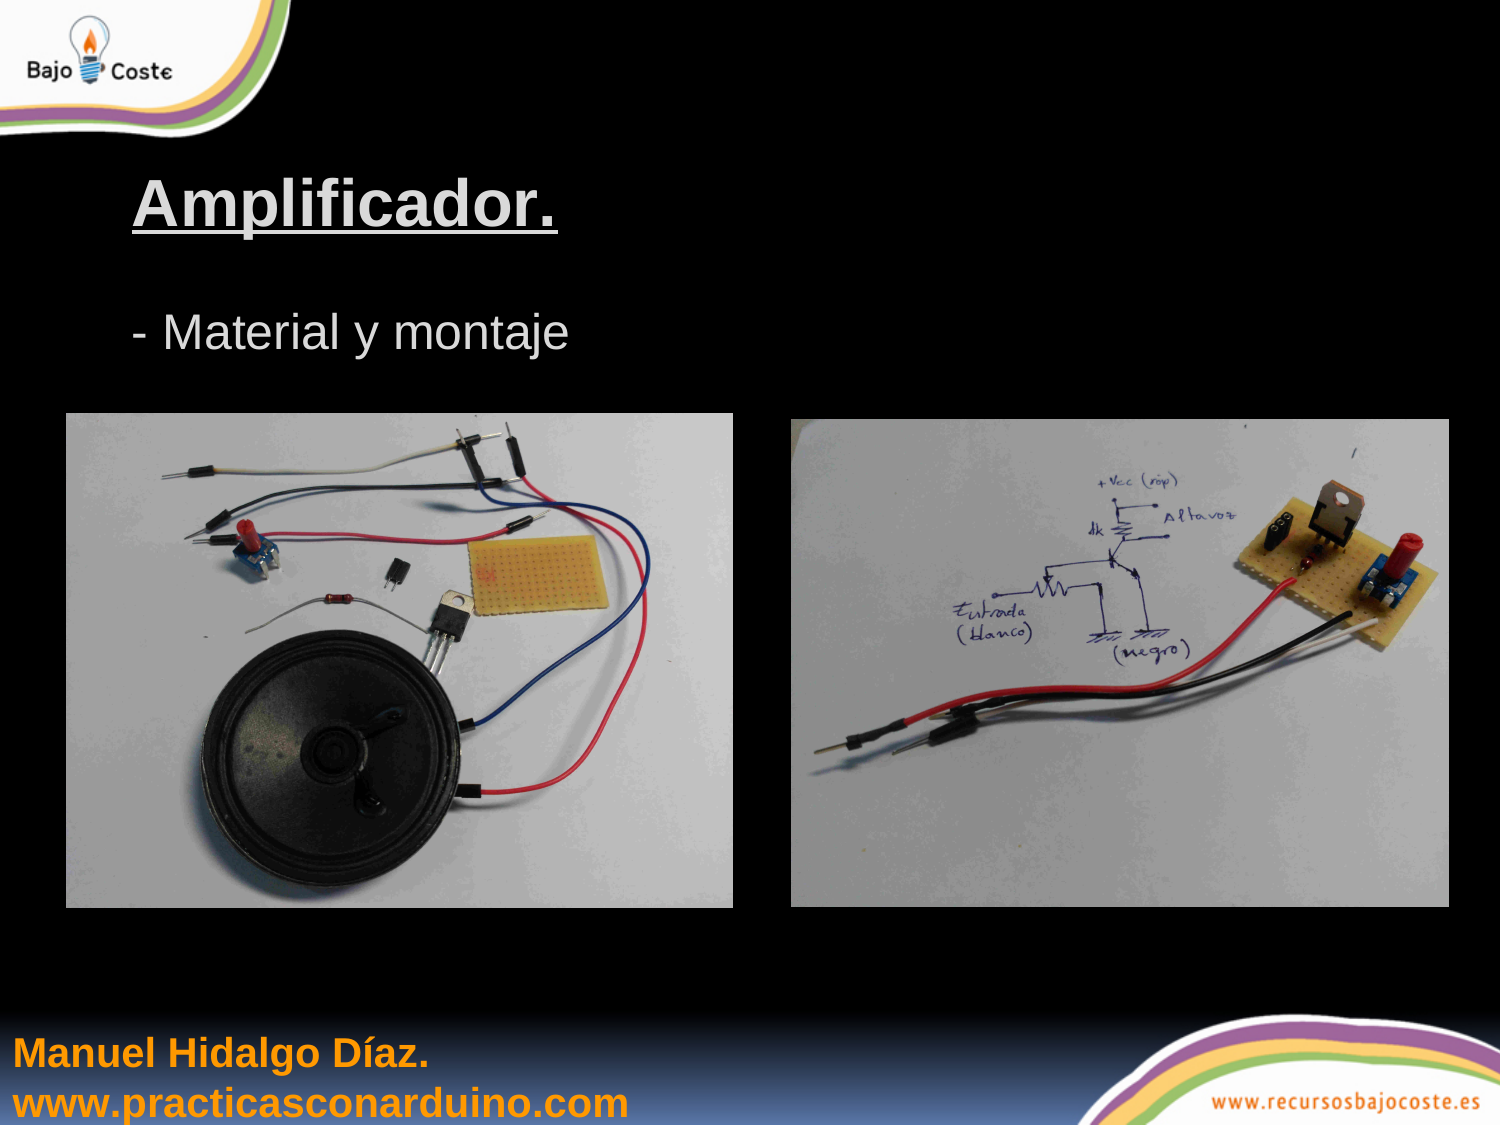

Amplificador.
- Material y montaje
Manuel Hidalgo Díaz.
www.practicasconarduino.com